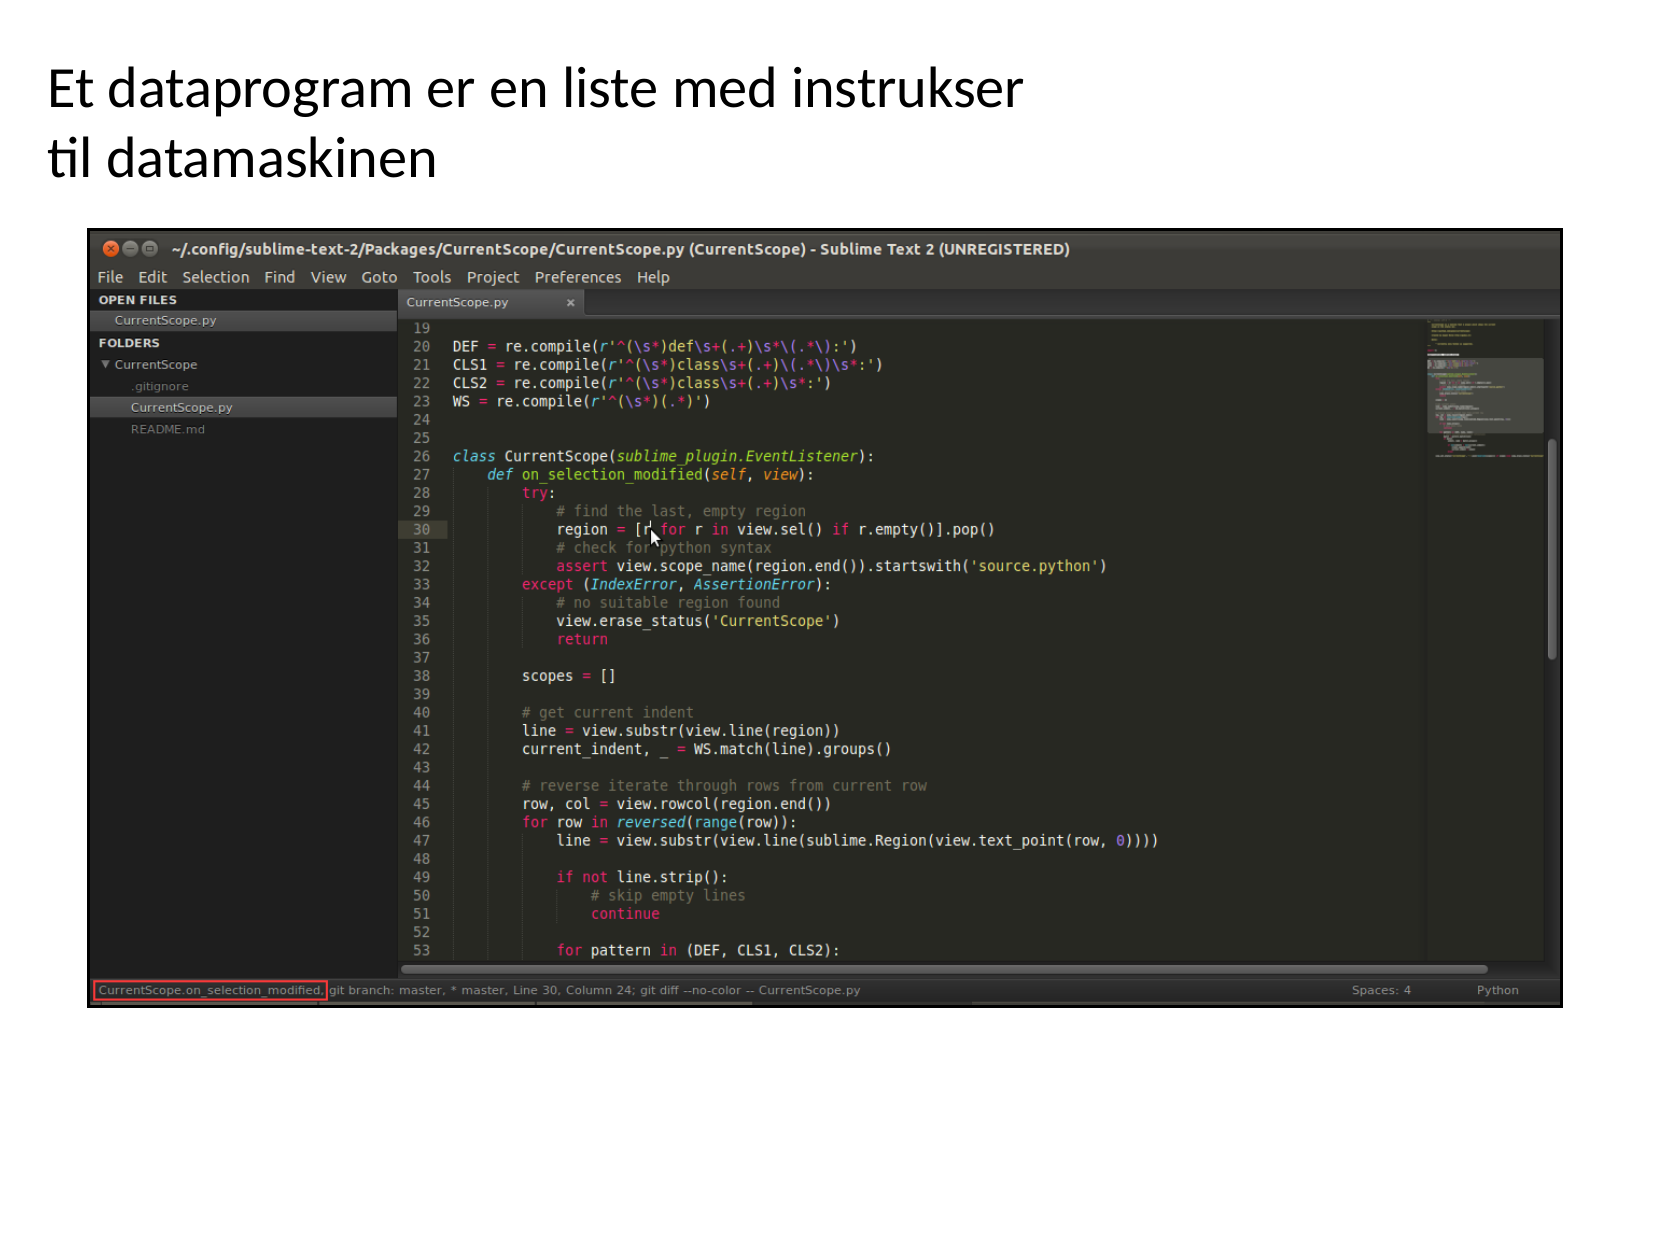

Et dataprogram er en liste med instrukser
til datamaskinen